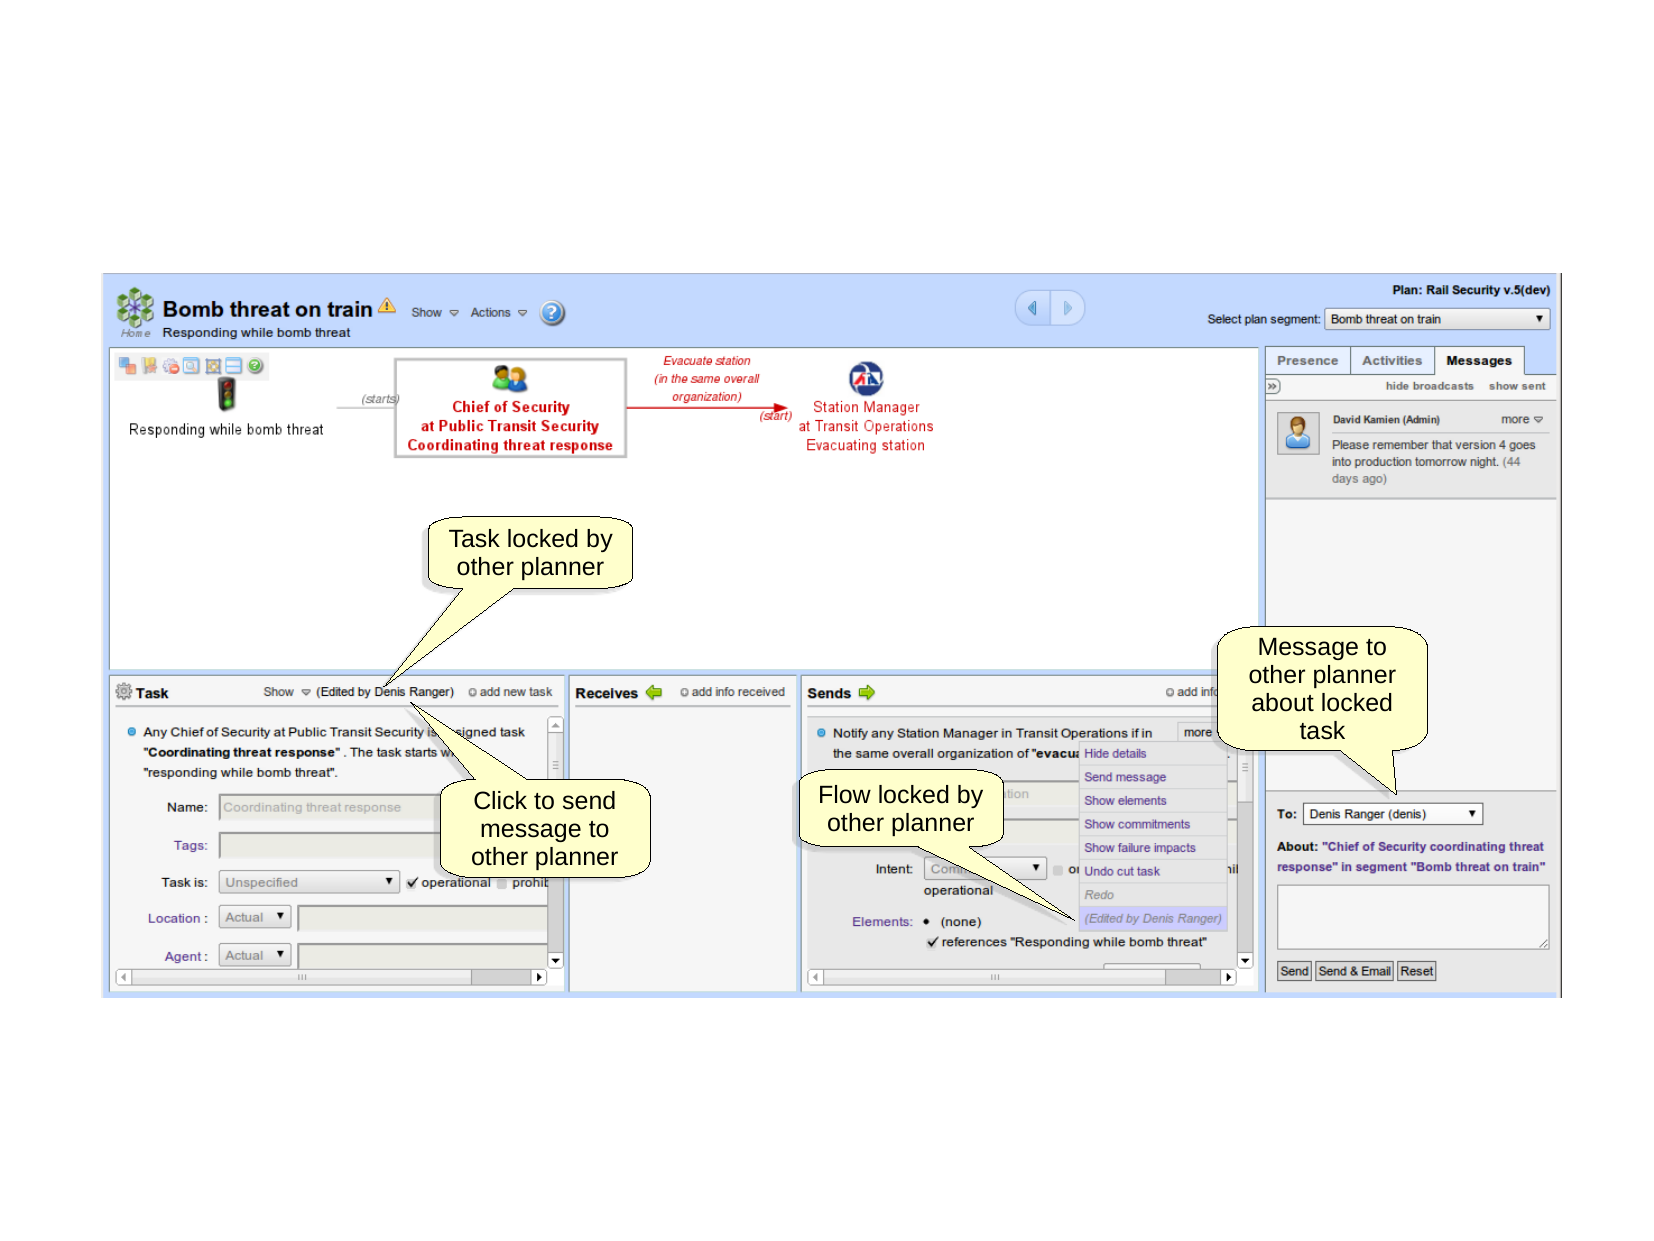

Task locked by other planner
Message to other planner about locked task
Flow locked by other planner
Click to send message to other planner